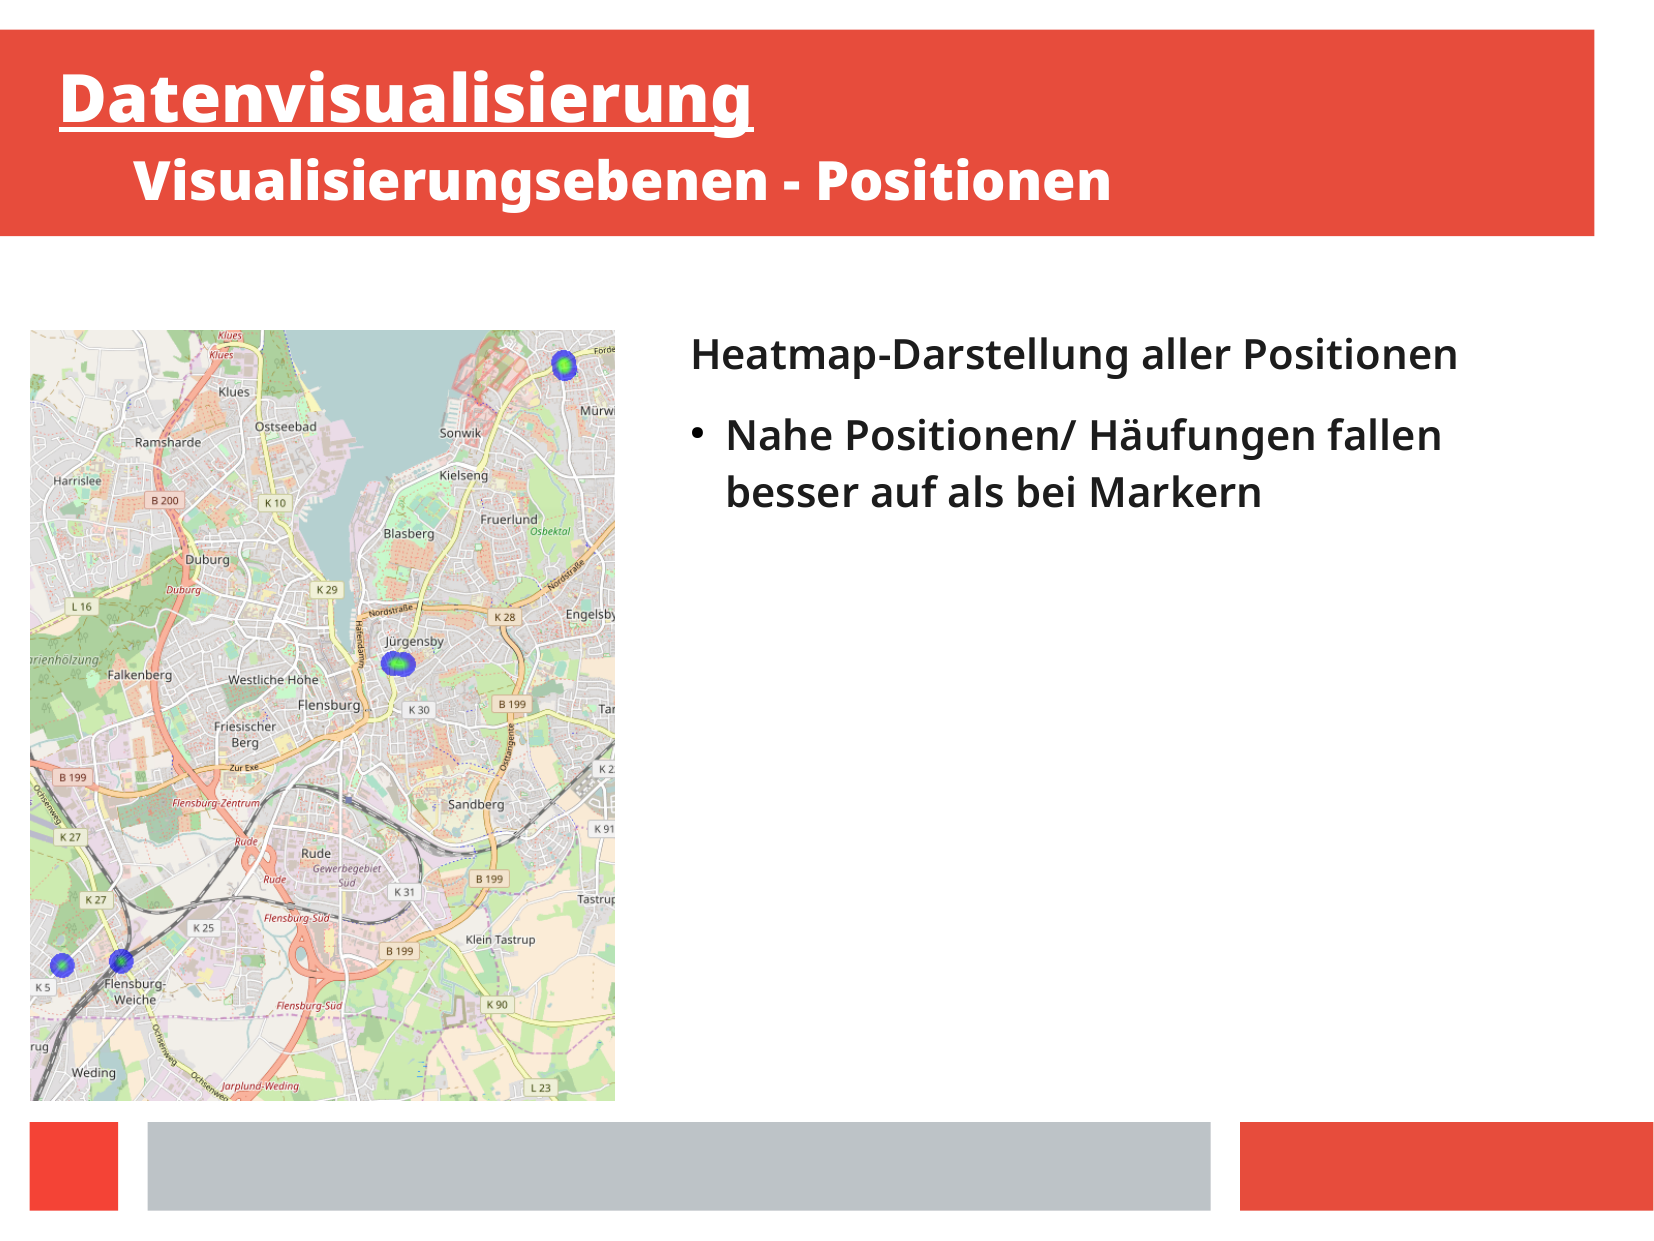

# Datenvisualisierung Visualisierungsebenen - Positionen
Heatmap-Darstellung aller Positionen
Nahe Positionen/ Häufungen fallen besser auf als bei Markern